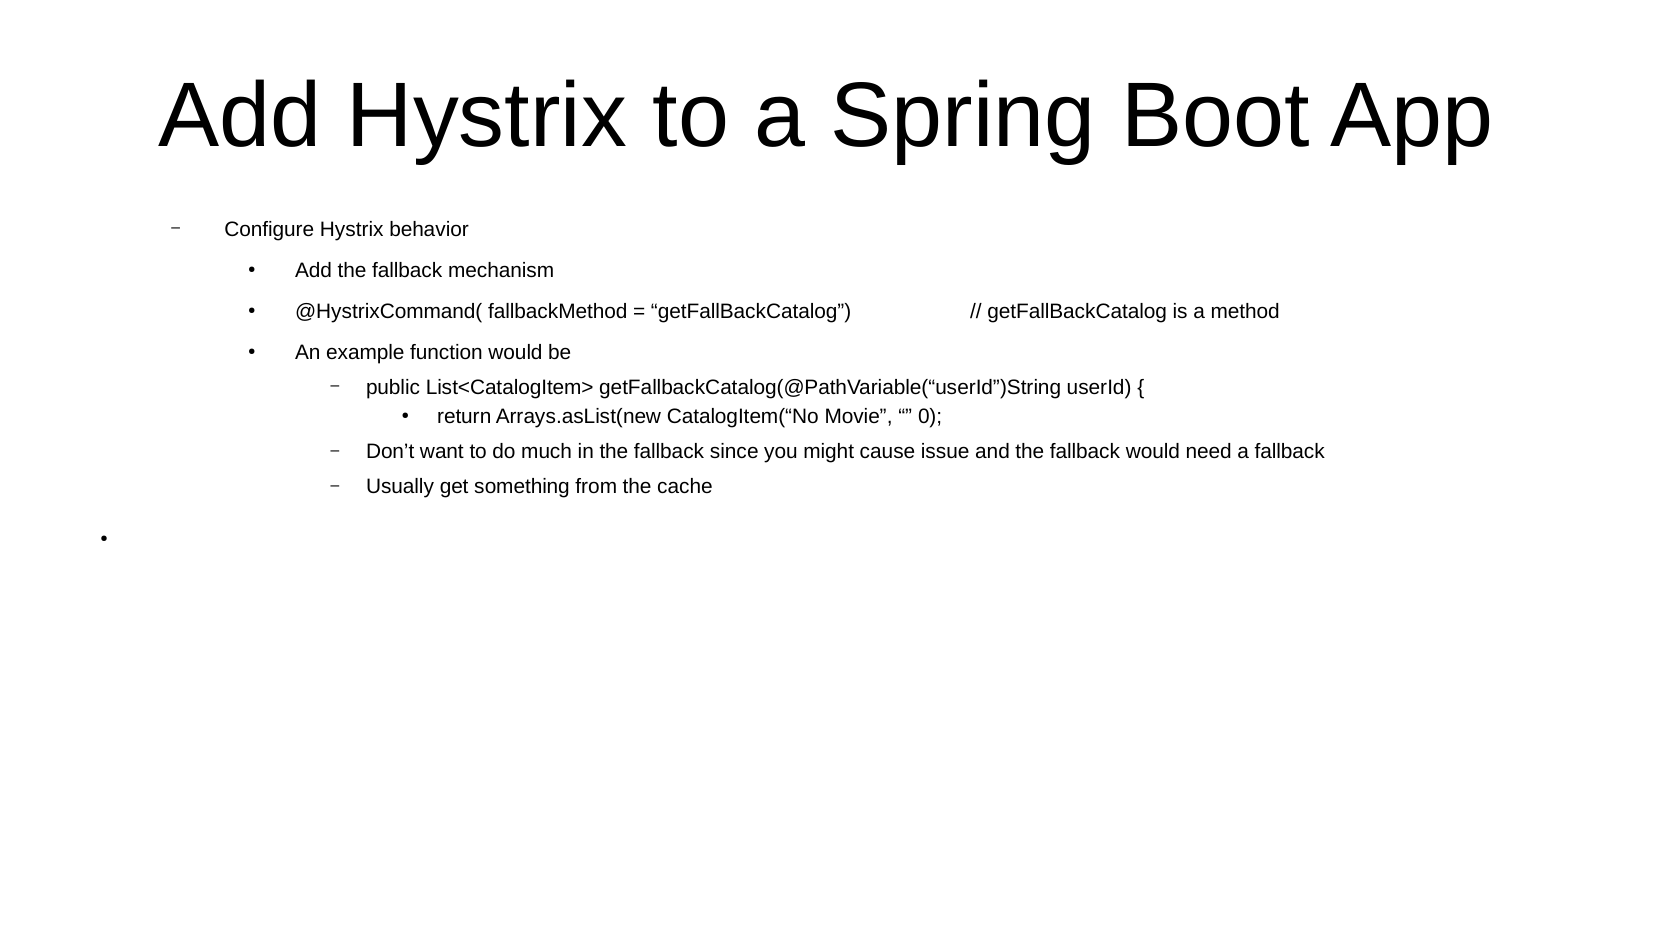

# Add Hystrix to a Spring Boot App
Configure Hystrix behavior
Add the fallback mechanism
@HystrixCommand( fallbackMethod = “getFallBackCatalog”)		// getFallBackCatalog is a method
An example function would be
public List<CatalogItem> getFallbackCatalog(@PathVariable(“userId”)String userId) {
return Arrays.asList(new CatalogItem(“No Movie”, “” 0);
Don’t want to do much in the fallback since you might cause issue and the fallback would need a fallback
Usually get something from the cache